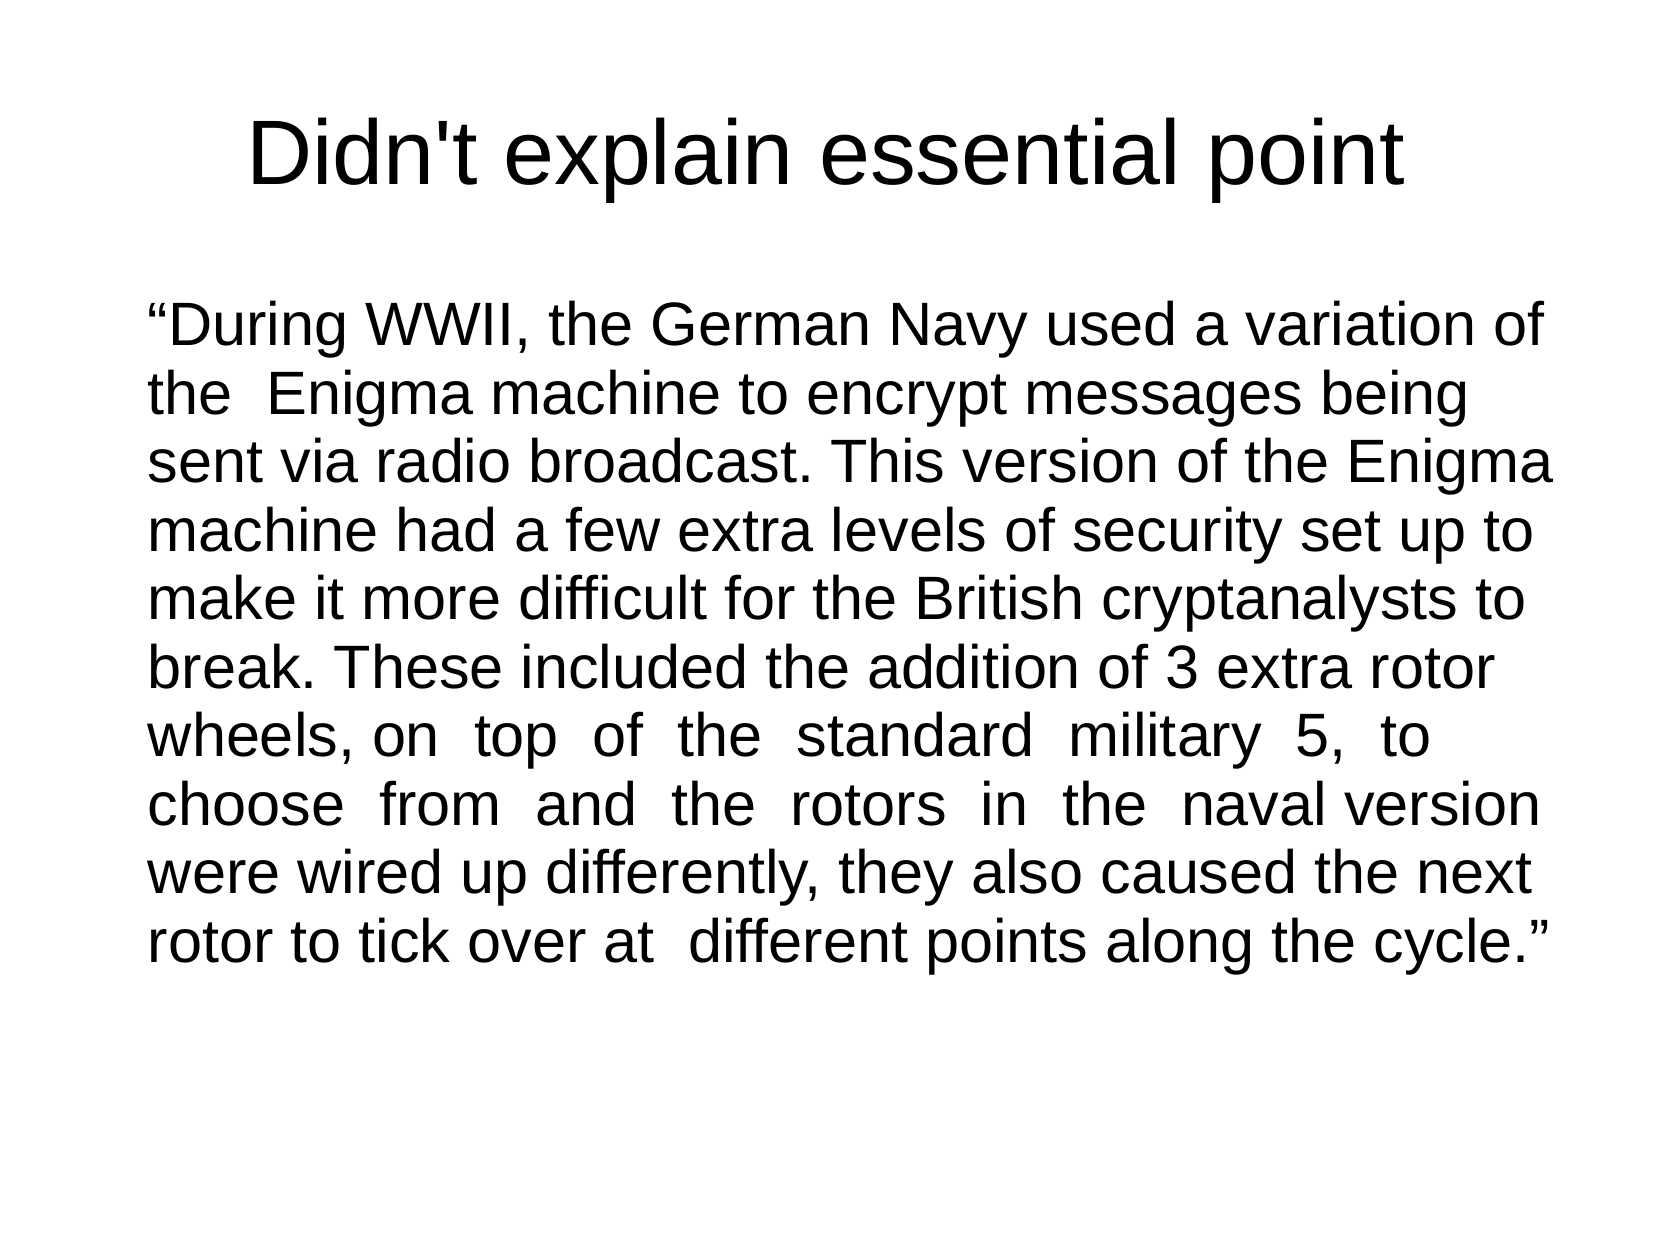

# Didn't explain essential point
“During WWII, the German Navy used a variation of the Enigma machine to encrypt messages being sent via radio broadcast. This version of the Enigma machine had a few extra levels of security set up to make it more difficult for the British cryptanalysts to break. These included the addition of 3 extra rotor wheels, on top of the standard military 5, to choose from and the rotors in the naval version were wired up differently, they also caused the next rotor to tick over at different points along the cycle.”